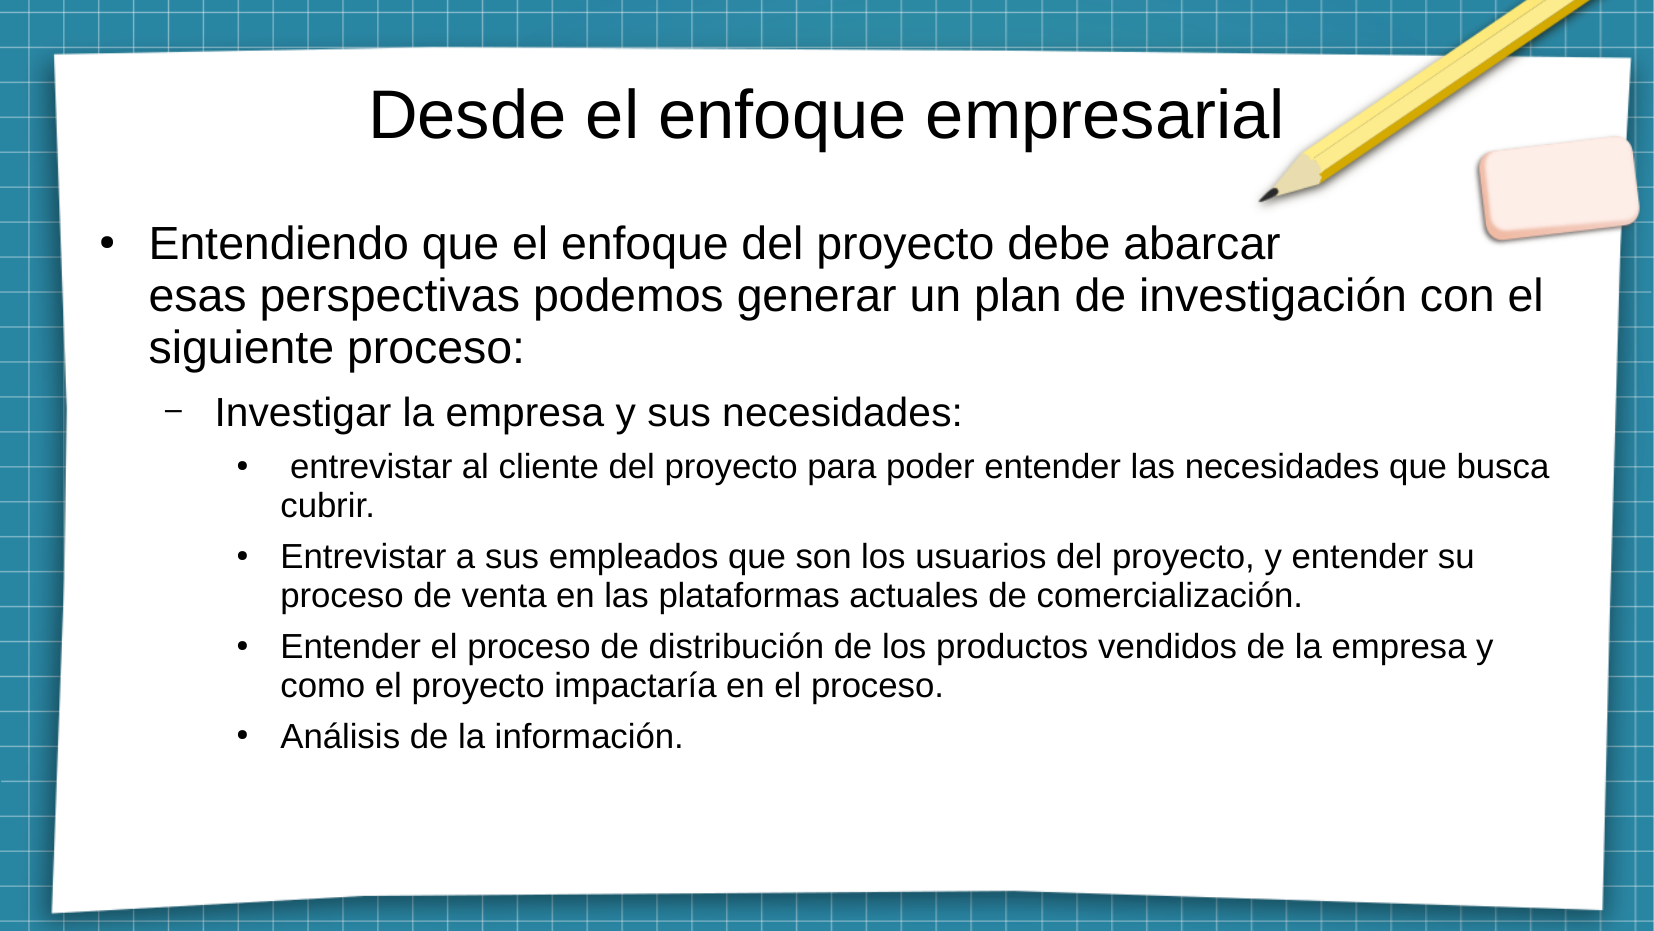

# Desde el enfoque empresarial
Entendiendo que el enfoque del proyecto debe abarcar
esas perspectivas podemos generar un plan de investigación con el siguiente proceso:
Investigar la empresa y sus necesidades:
 entrevistar al cliente del proyecto para poder entender las necesidades que busca cubrir.
Entrevistar a sus empleados que son los usuarios del proyecto, y entender su proceso de venta en las plataformas actuales de comercialización.
Entender el proceso de distribución de los productos vendidos de la empresa y como el proyecto impactaría en el proceso.
Análisis de la información.